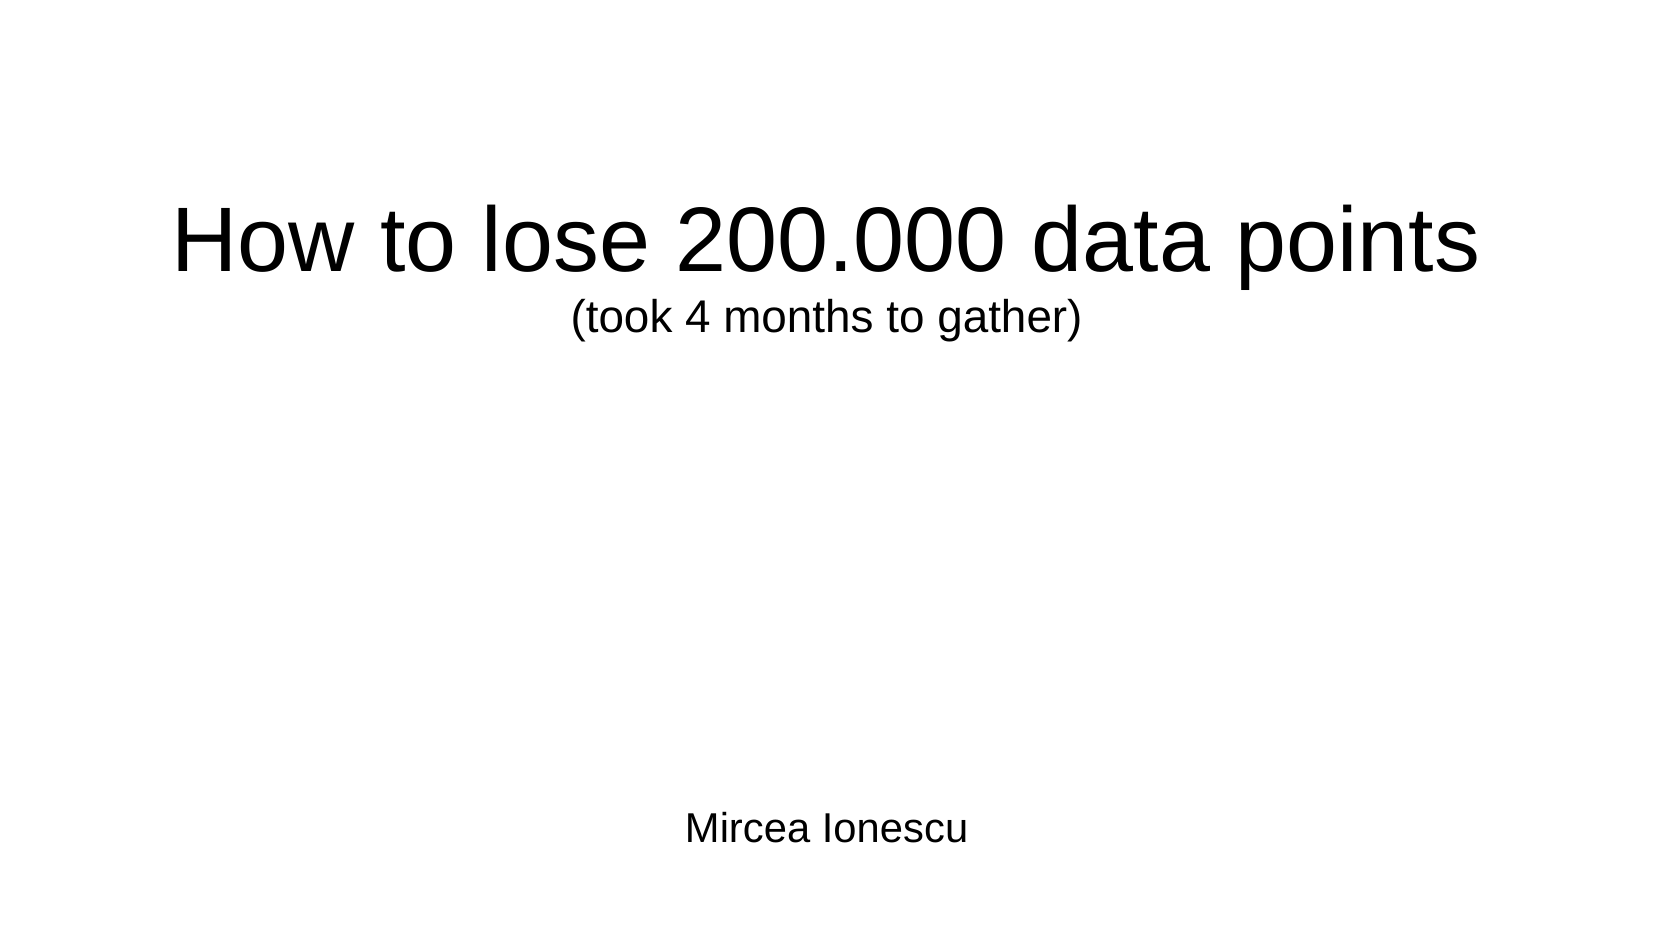

# How to lose 200.000 data points (took 4 months to gather)
Mircea Ionescu